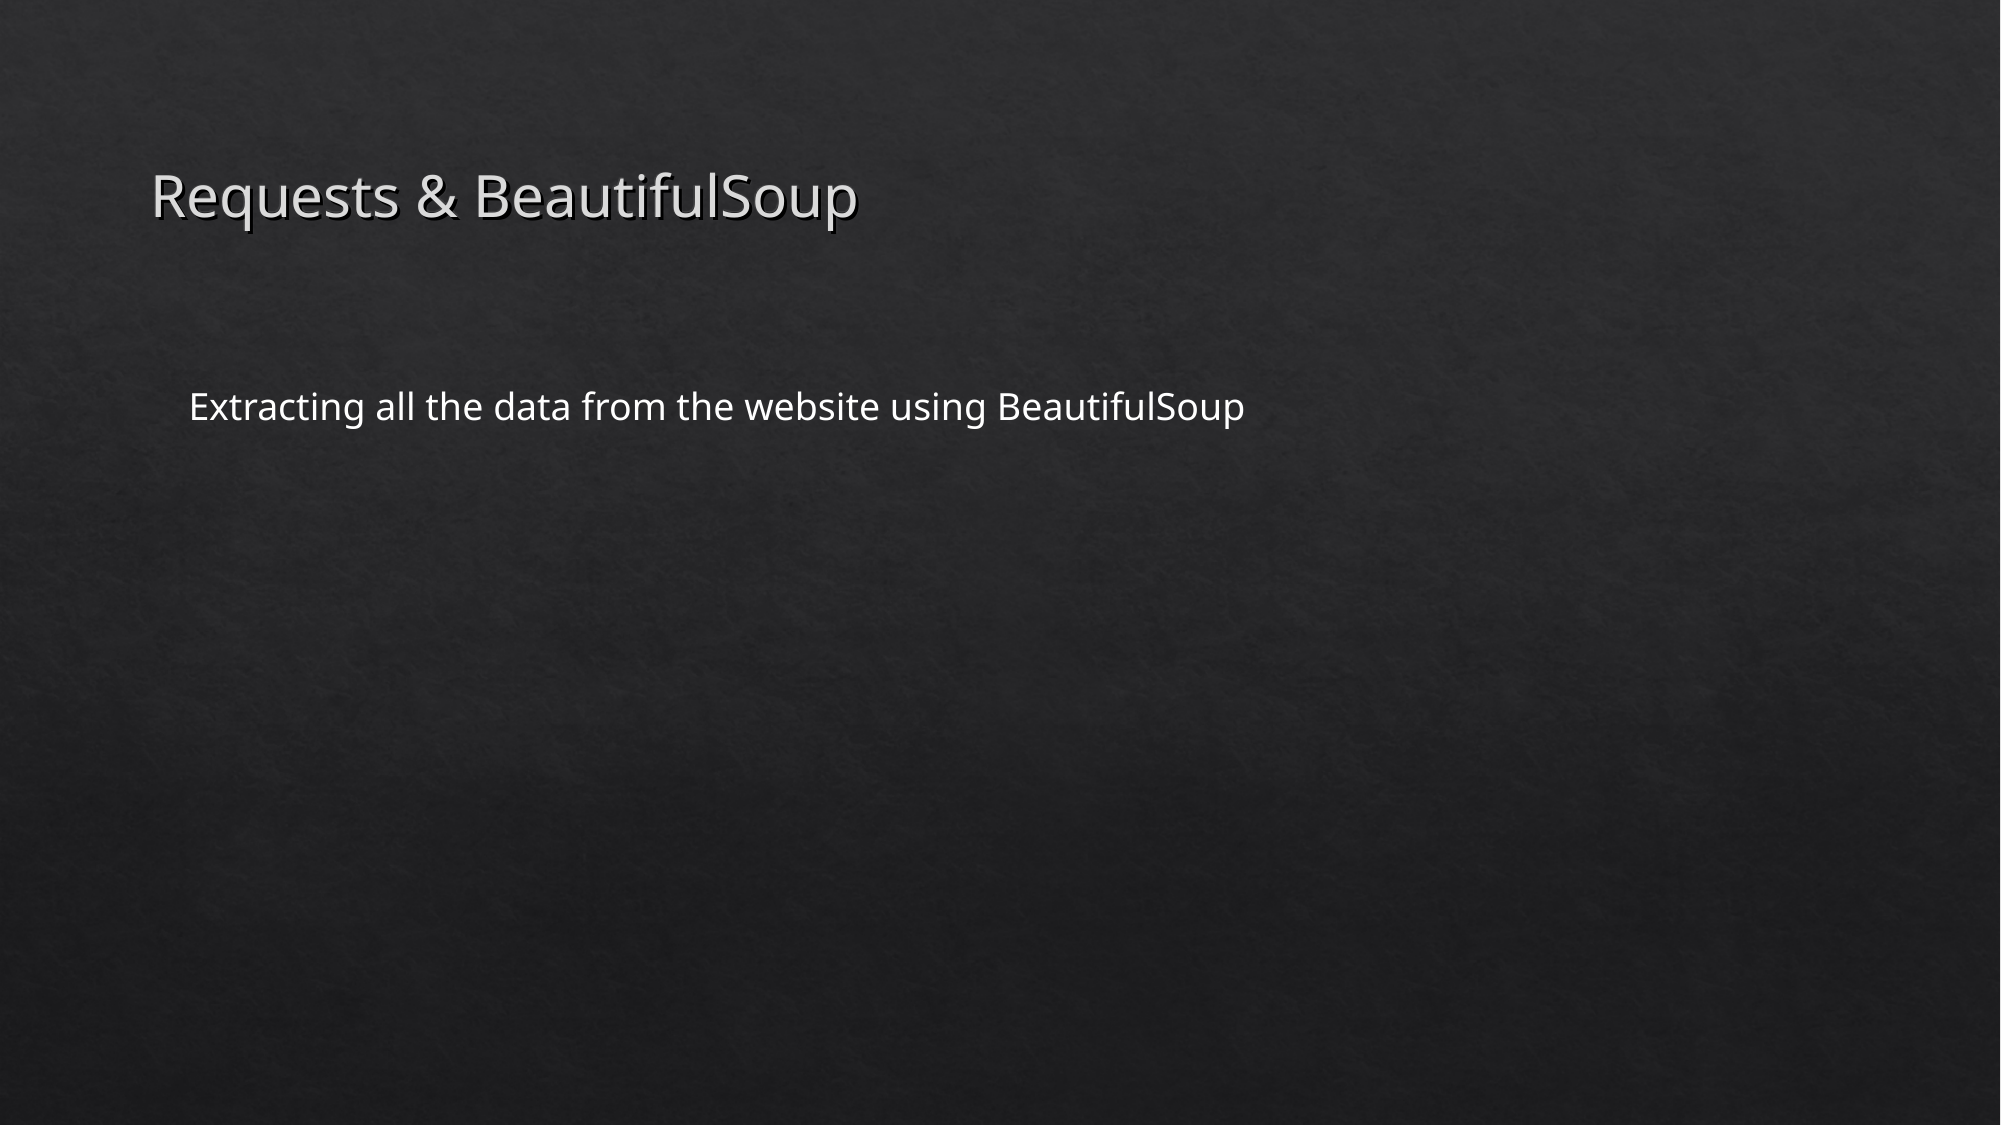

# Requests & BeautifulSoup
Extracting all the data from the website using BeautifulSoup